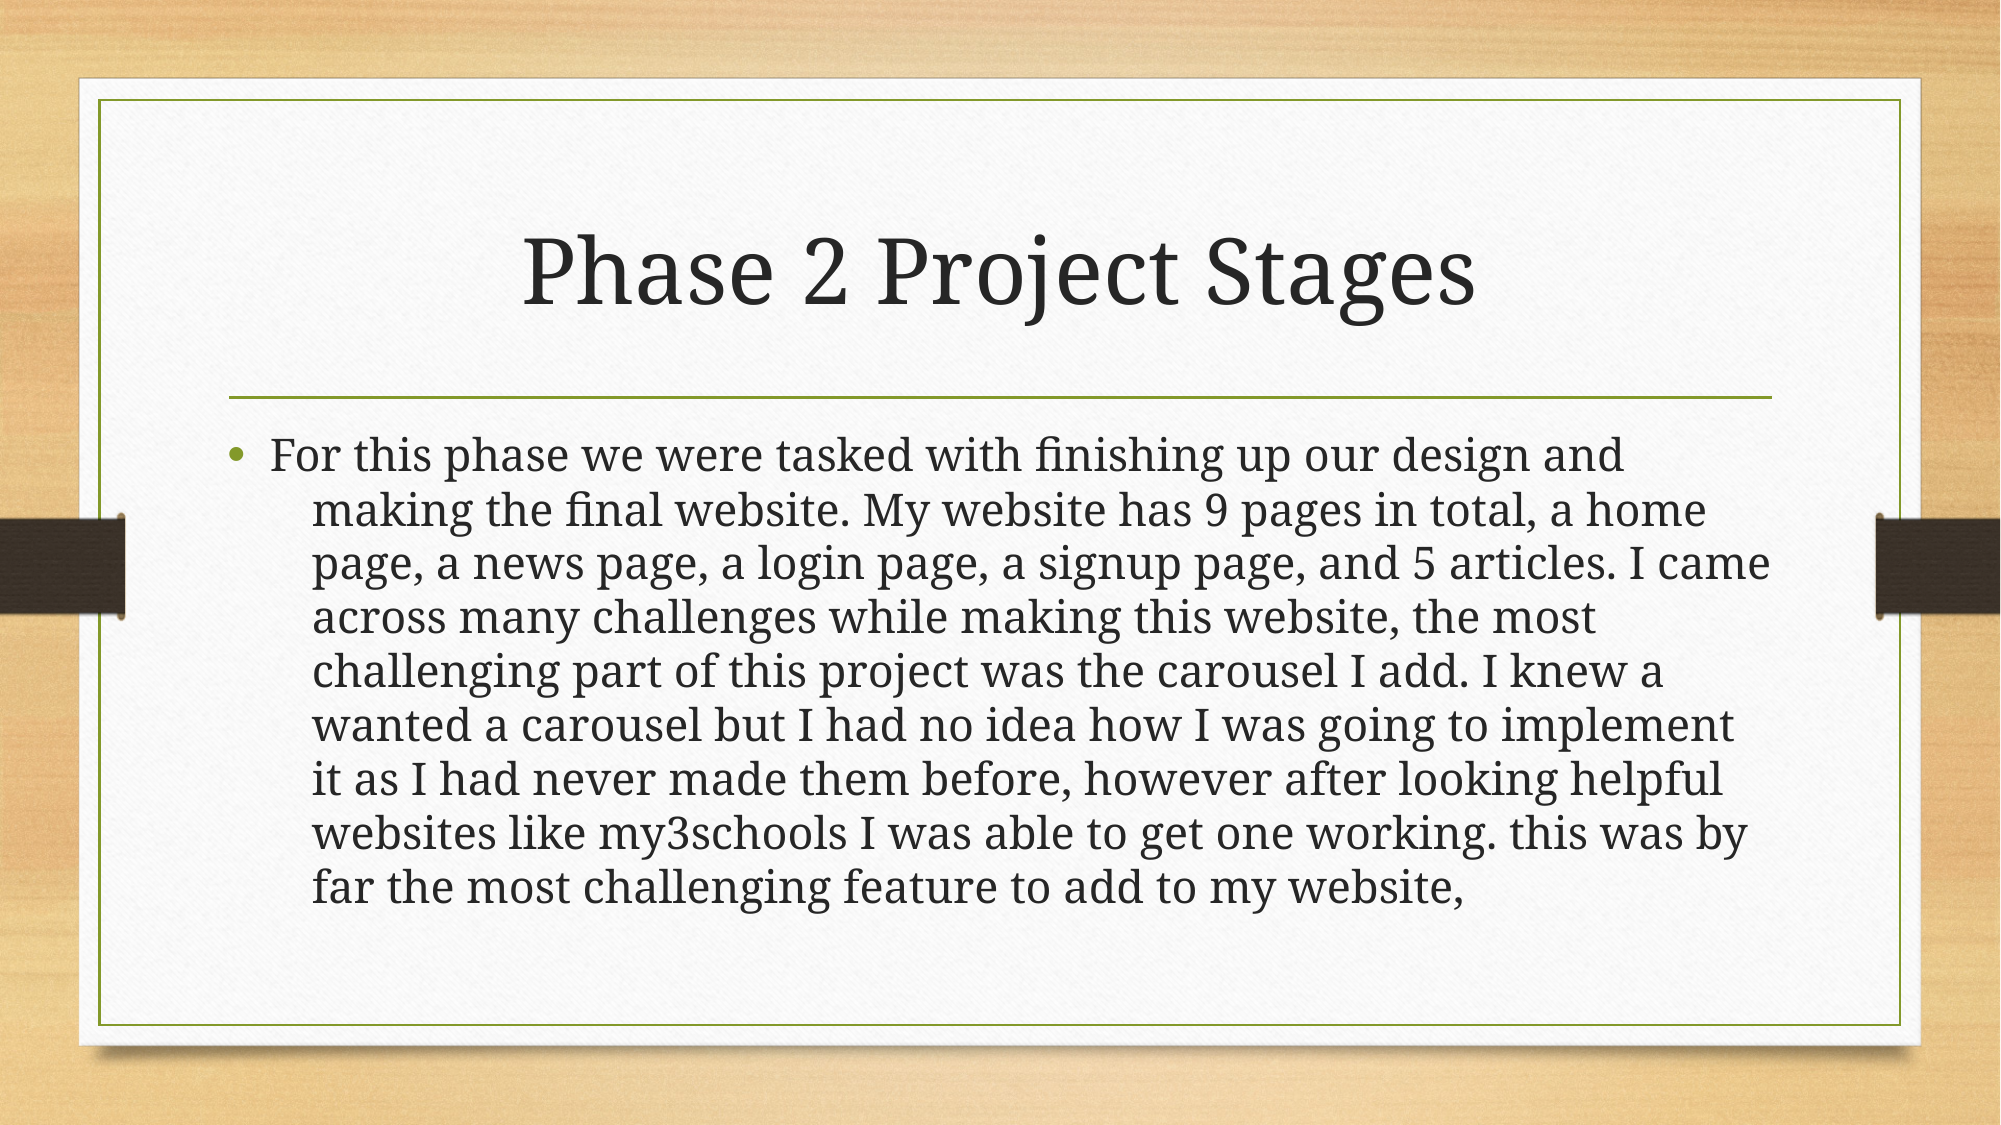

# Phase 2 Project Stages
For this phase we were tasked with finishing up our design and making the final website. My website has 9 pages in total, a home page, a news page, a login page, a signup page, and 5 articles. I came across many challenges while making this website, the most challenging part of this project was the carousel I add. I knew a wanted a carousel but I had no idea how I was going to implement it as I had never made them before, however after looking helpful websites like my3schools I was able to get one working. this was by far the most challenging feature to add to my website,